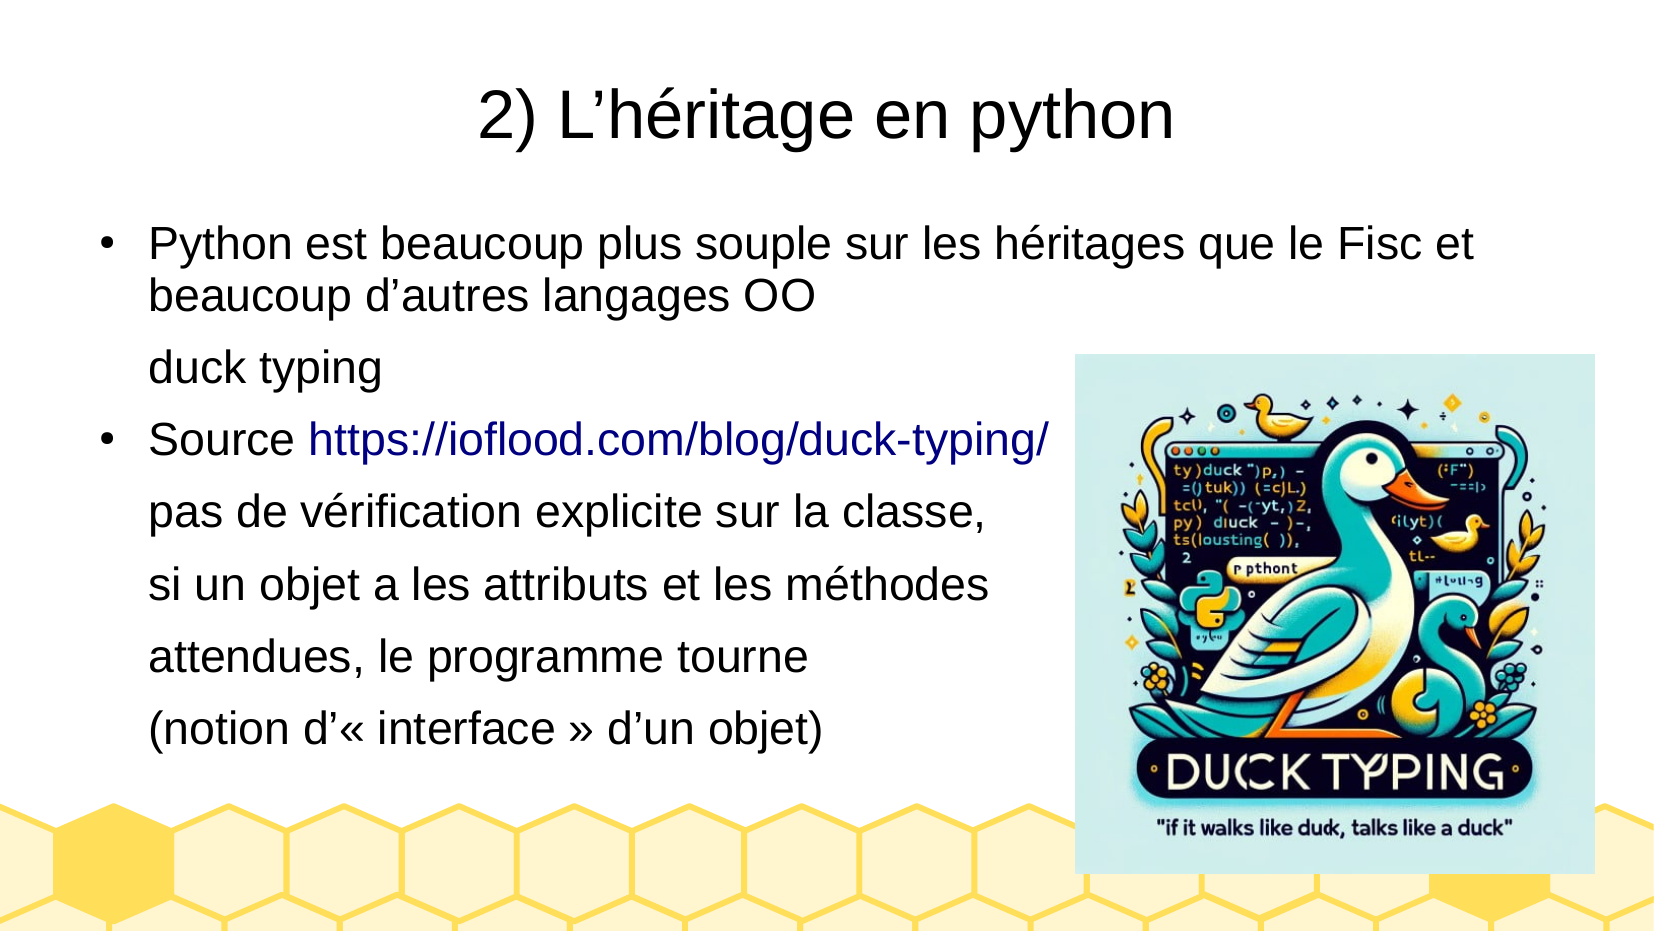

# 2) L’héritage en python
Python est beaucoup plus souple sur les héritages que le Fisc et beaucoup d’autres langages OO
duck typing
Source https://ioflood.com/blog/duck-typing/
pas de vérification explicite sur la classe,
si un objet a les attributs et les méthodes
attendues, le programme tourne
(notion d’« interface » d’un objet)